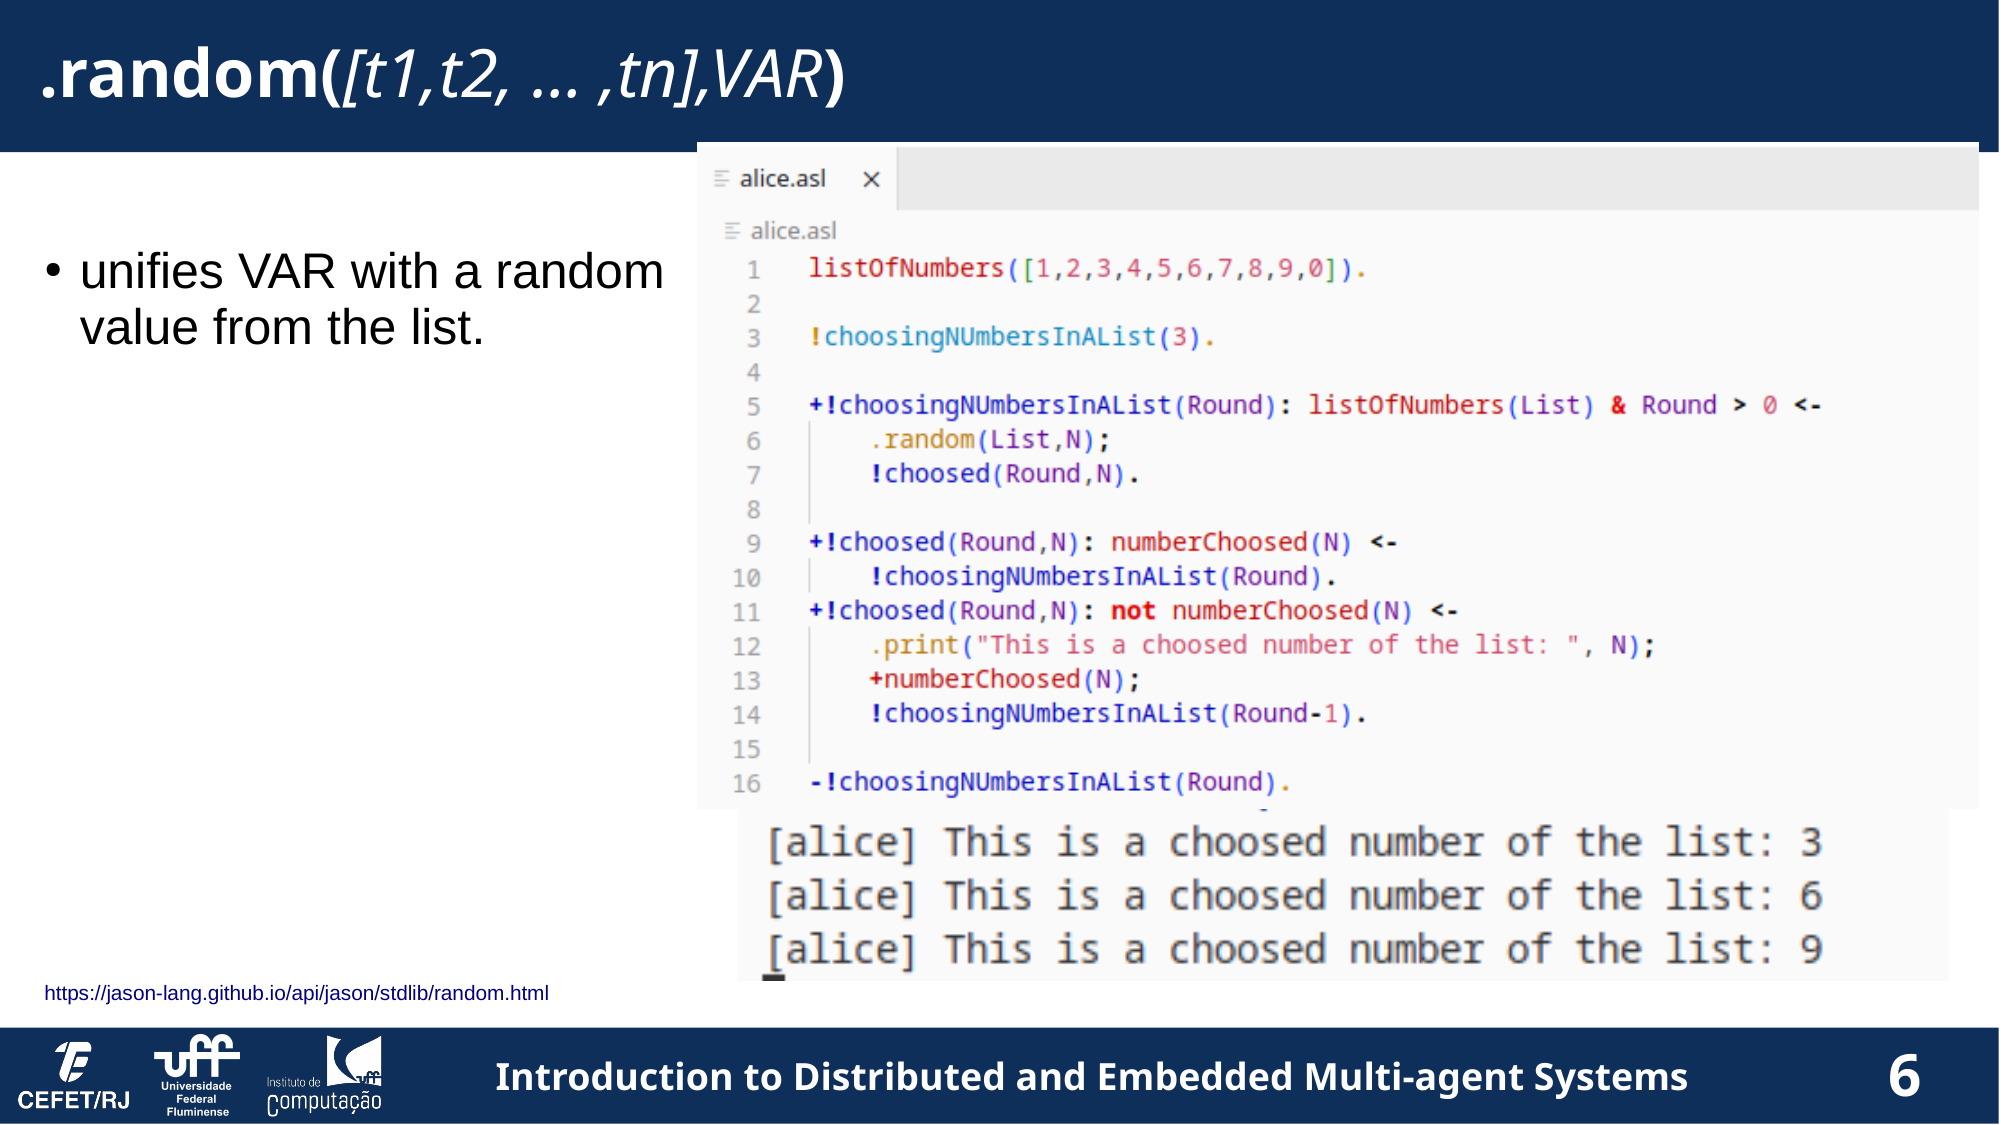

.random([t1,t2, … ,tn],VAR)
unifies VAR with a random value from the list.
https://jason-lang.github.io/api/jason/stdlib/random.html